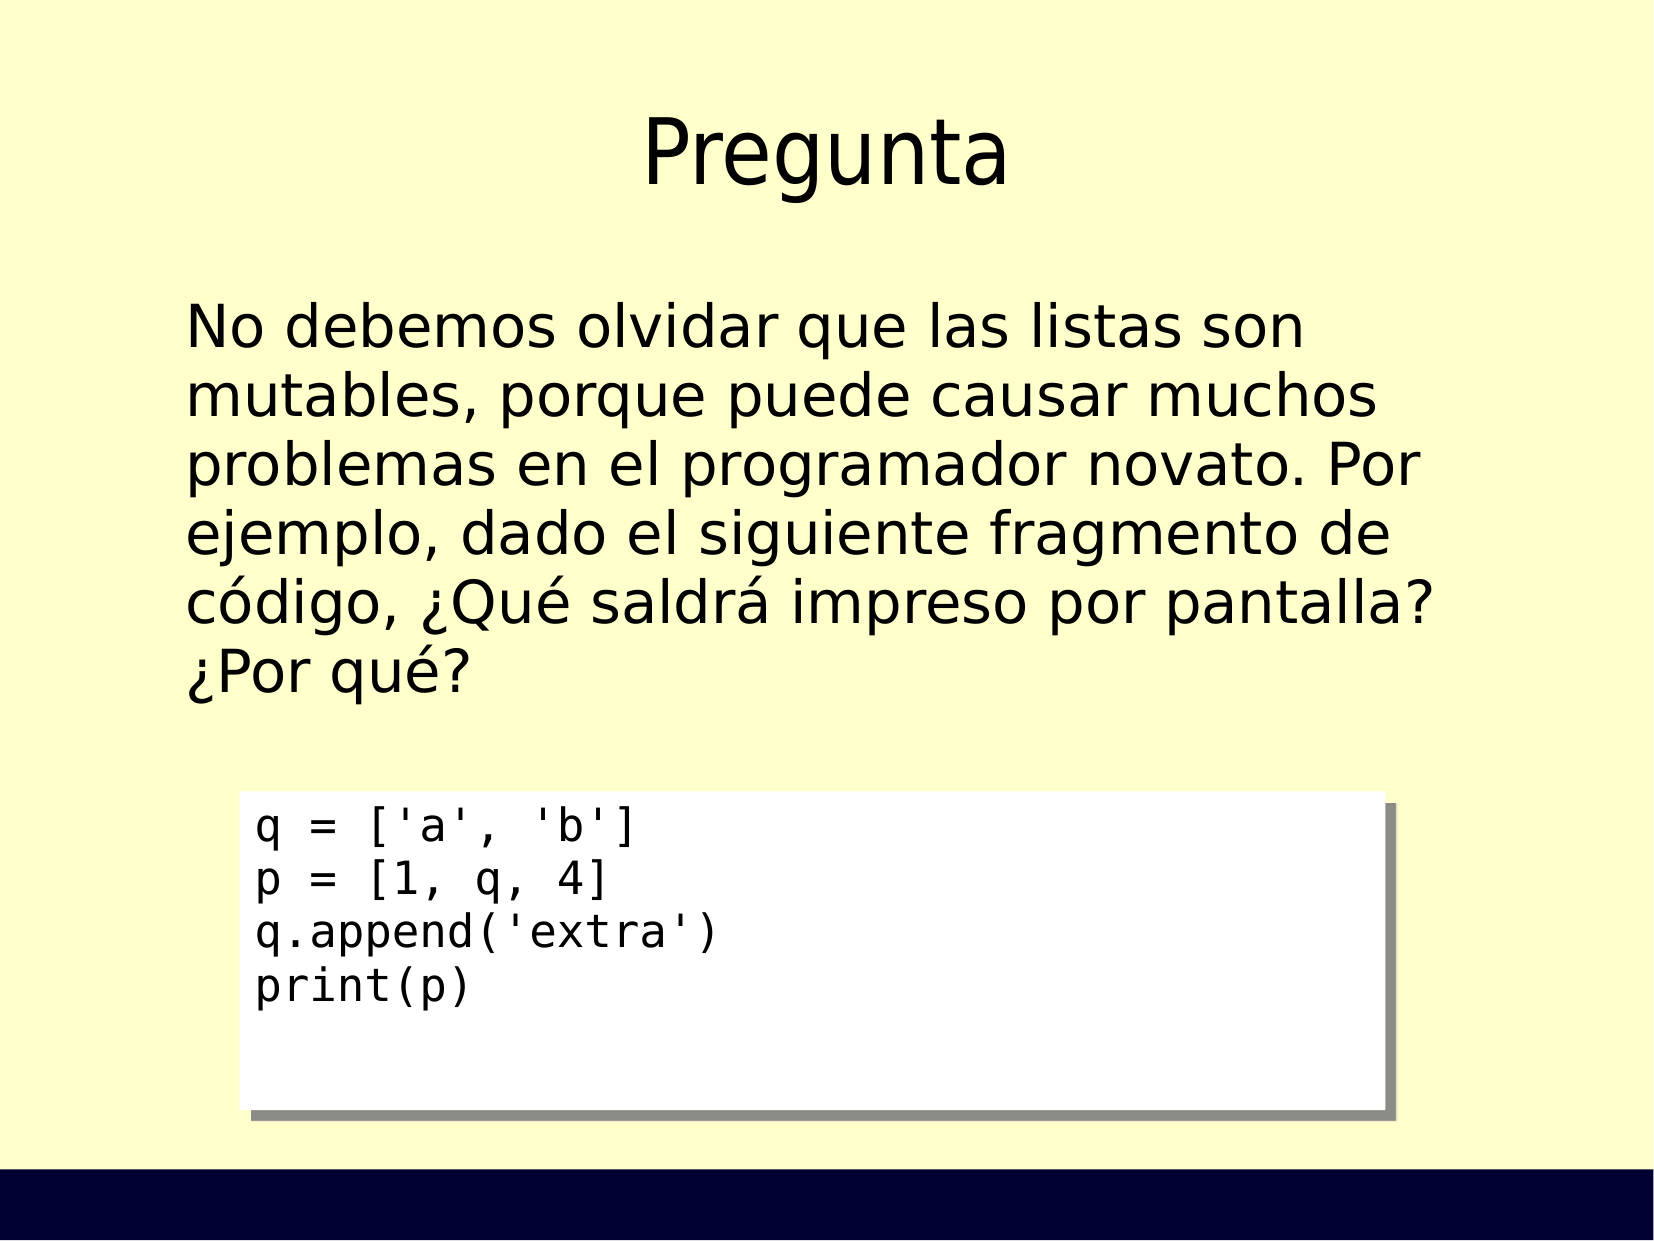

# Pregunta
No debemos olvidar que las listas son mutables, porque puede causar muchos problemas en el programador novato. Por ejemplo, dado el siguiente fragmento de código, ¿Qué saldrá impreso por pantalla? ¿Por qué?
q = ['a', 'b']
p = [1, q, 4]
q.append('extra')
print(p)